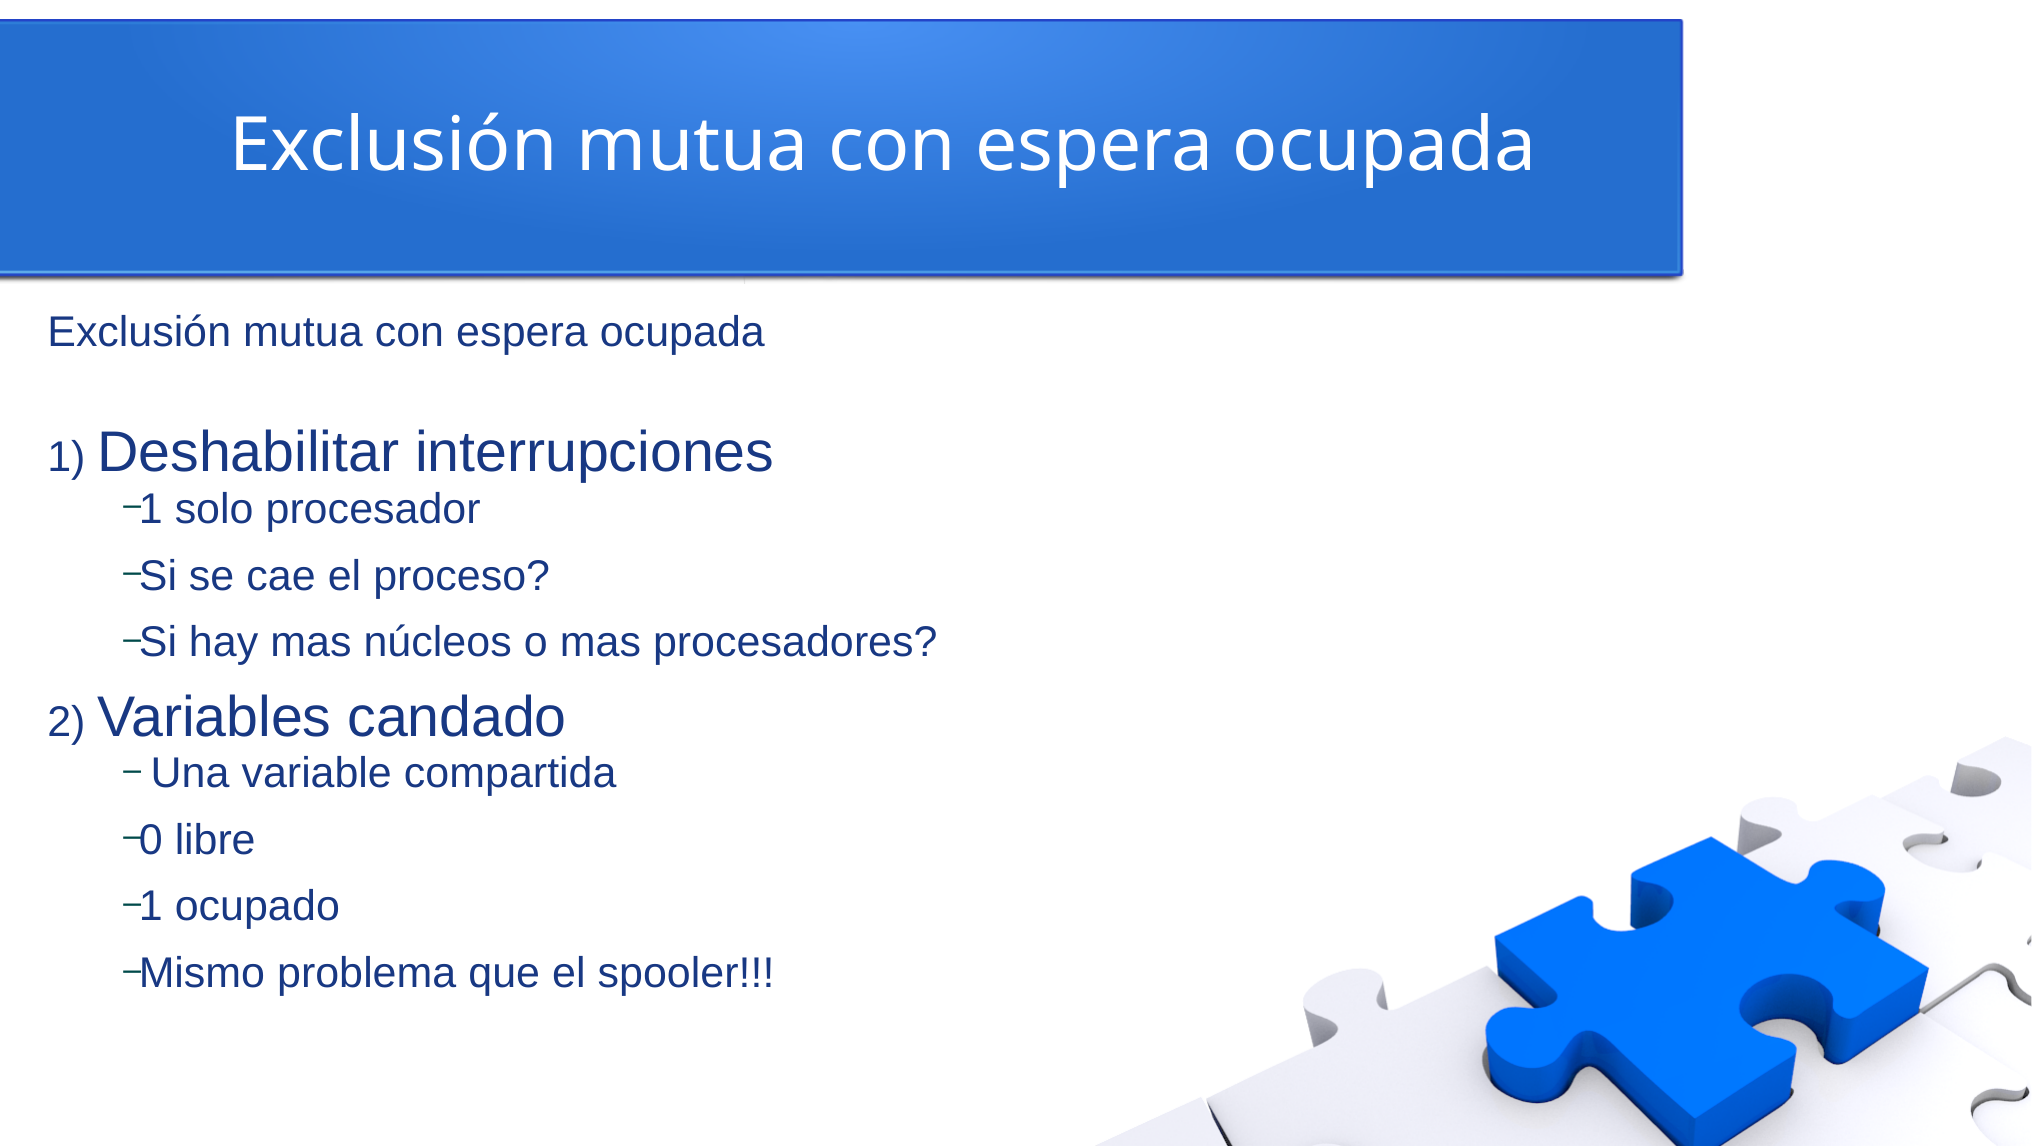

# Exclusión mutua con espera ocupada
Exclusión mutua con espera ocupada
1) Deshabilitar interrupciones
1 solo procesador
Si se cae el proceso?
Si hay mas núcleos o mas procesadores?
2) Variables candado
 Una variable compartida
0 libre
1 ocupado
Mismo problema que el spooler!!!